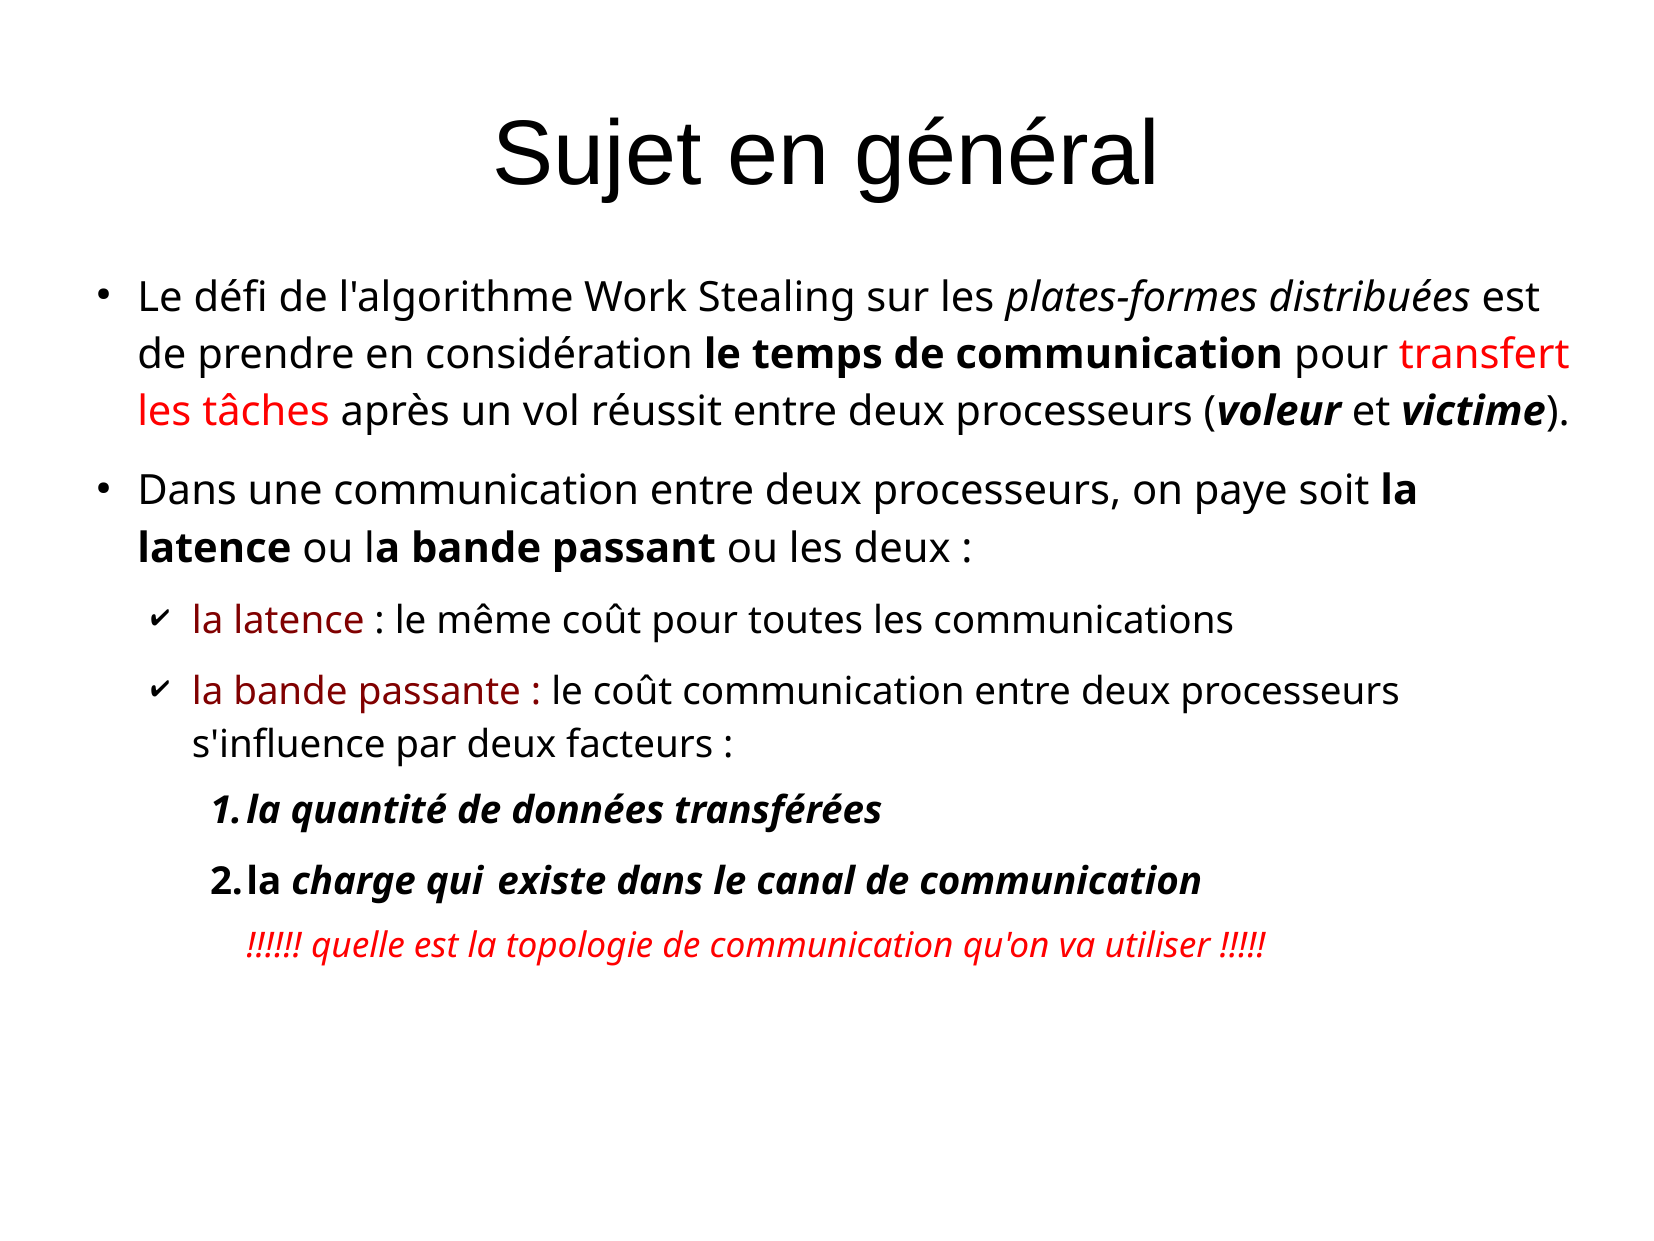

# Sujet en général
Le défi de l'algorithme Work Stealing sur les plates-formes distribuées est de prendre en considération le temps de communication pour transfert les tâches après un vol réussit entre deux processeurs (voleur et victime).
Dans une communication entre deux processeurs, on paye soit la latence ou la bande passant ou les deux :
la latence : le même coût pour toutes les communications
la bande passante : le coût communication entre deux processeurs s'influence par deux facteurs :
la quantité de données transférées
la charge qui existe dans le canal de communication
!!!!!! quelle est la topologie de communication qu'on va utiliser !!!!!